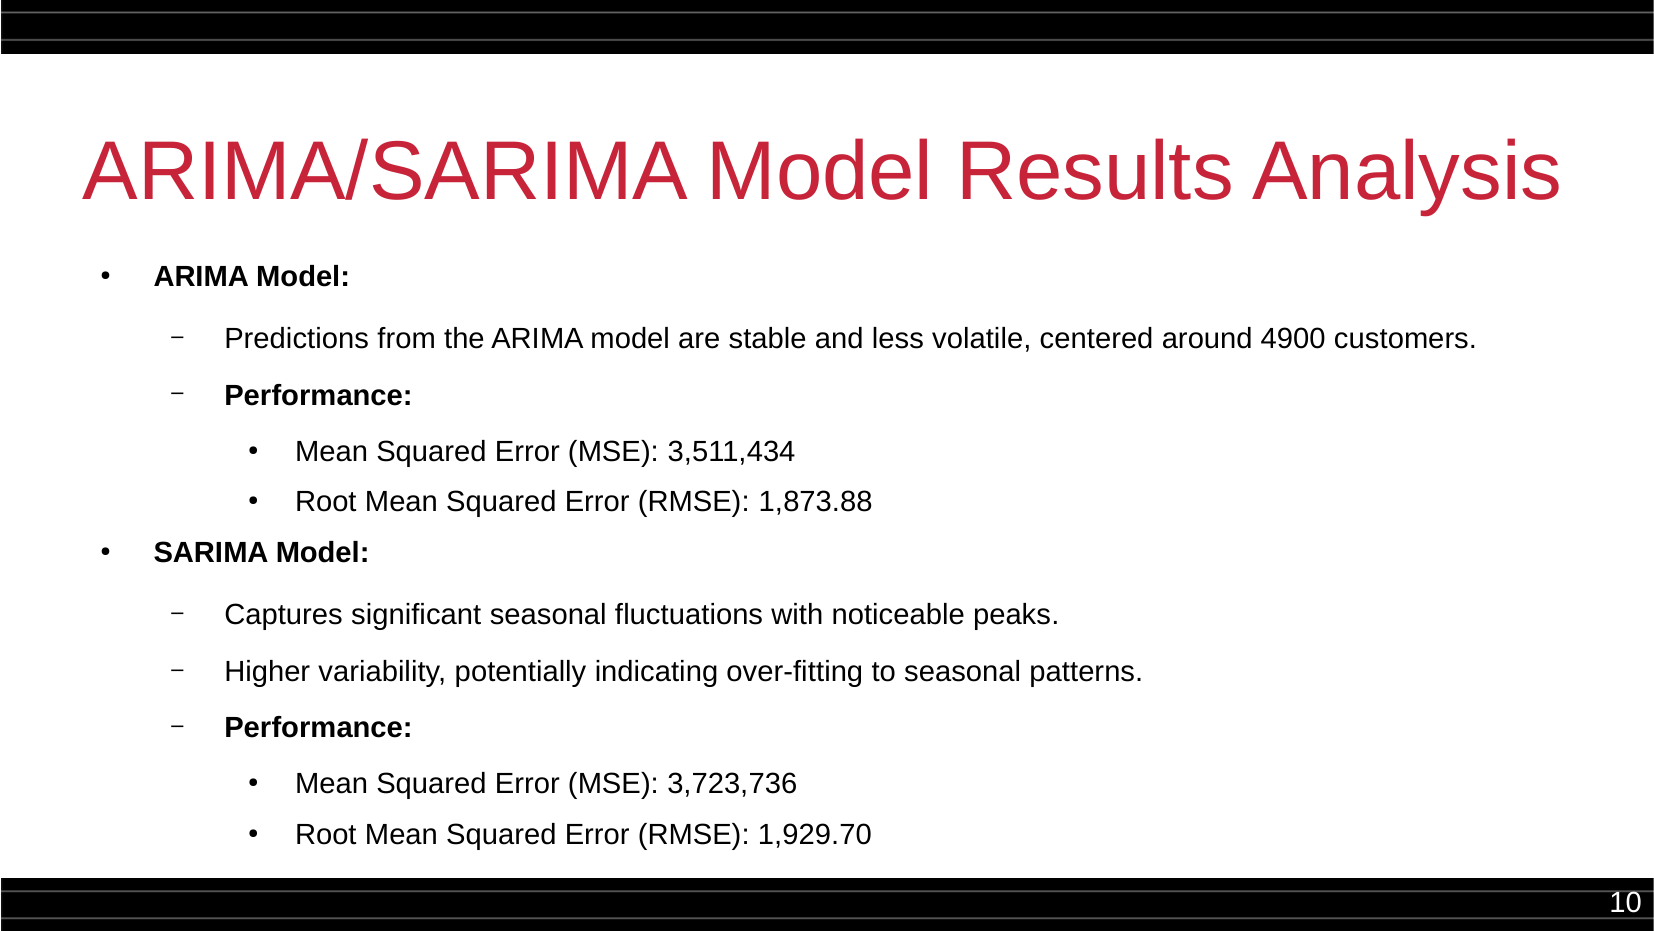

# ARIMA/SARIMA Model Results Analysis
ARIMA Model:
Predictions from the ARIMA model are stable and less volatile, centered around 4900 customers.
Performance:
Mean Squared Error (MSE): 3,511,434
Root Mean Squared Error (RMSE): 1,873.88
SARIMA Model:
Captures significant seasonal fluctuations with noticeable peaks.
Higher variability, potentially indicating over-fitting to seasonal patterns.
Performance:
Mean Squared Error (MSE): 3,723,736
Root Mean Squared Error (RMSE): 1,929.70